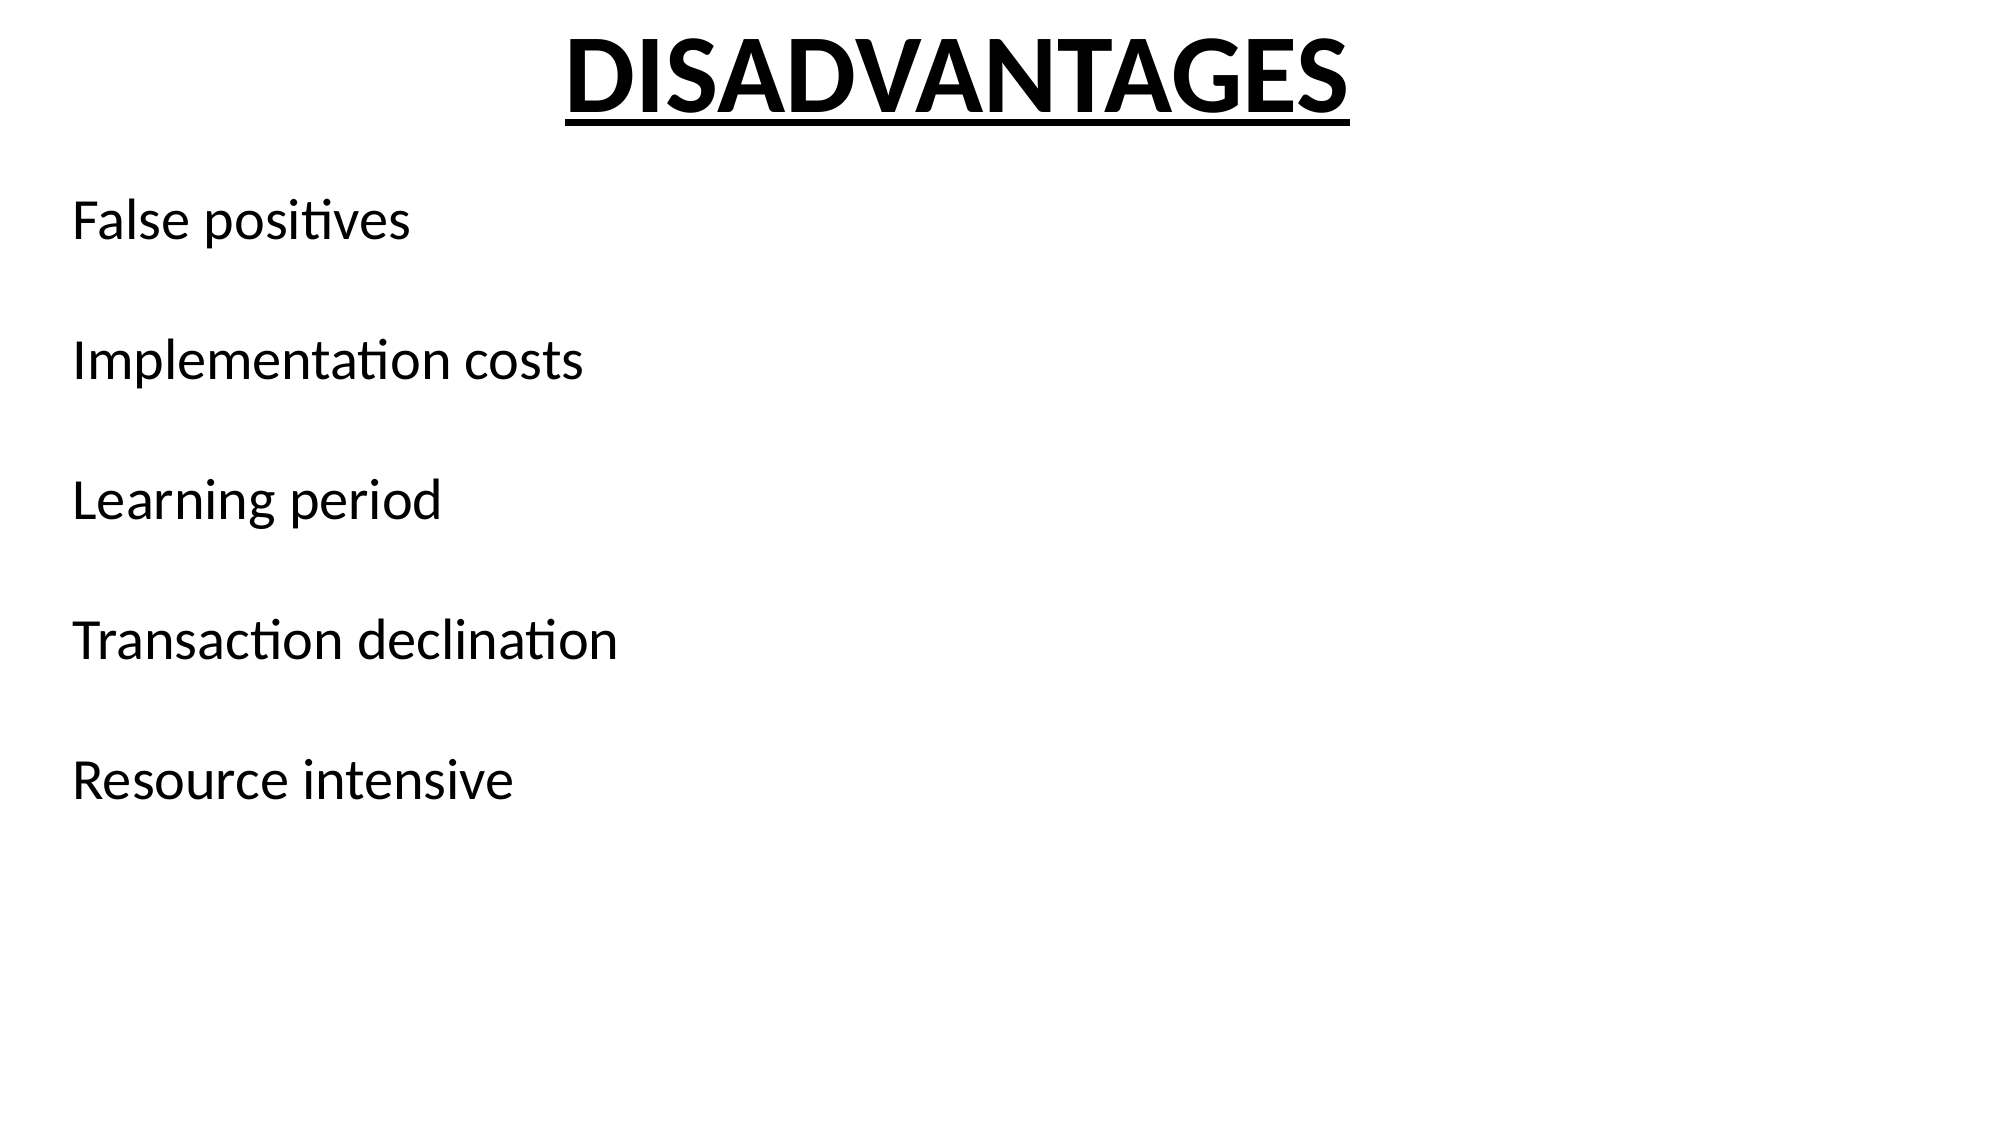

DISADVANTAGES
False positives
Implementation costs
Learning period
Transaction declination
Resource intensive